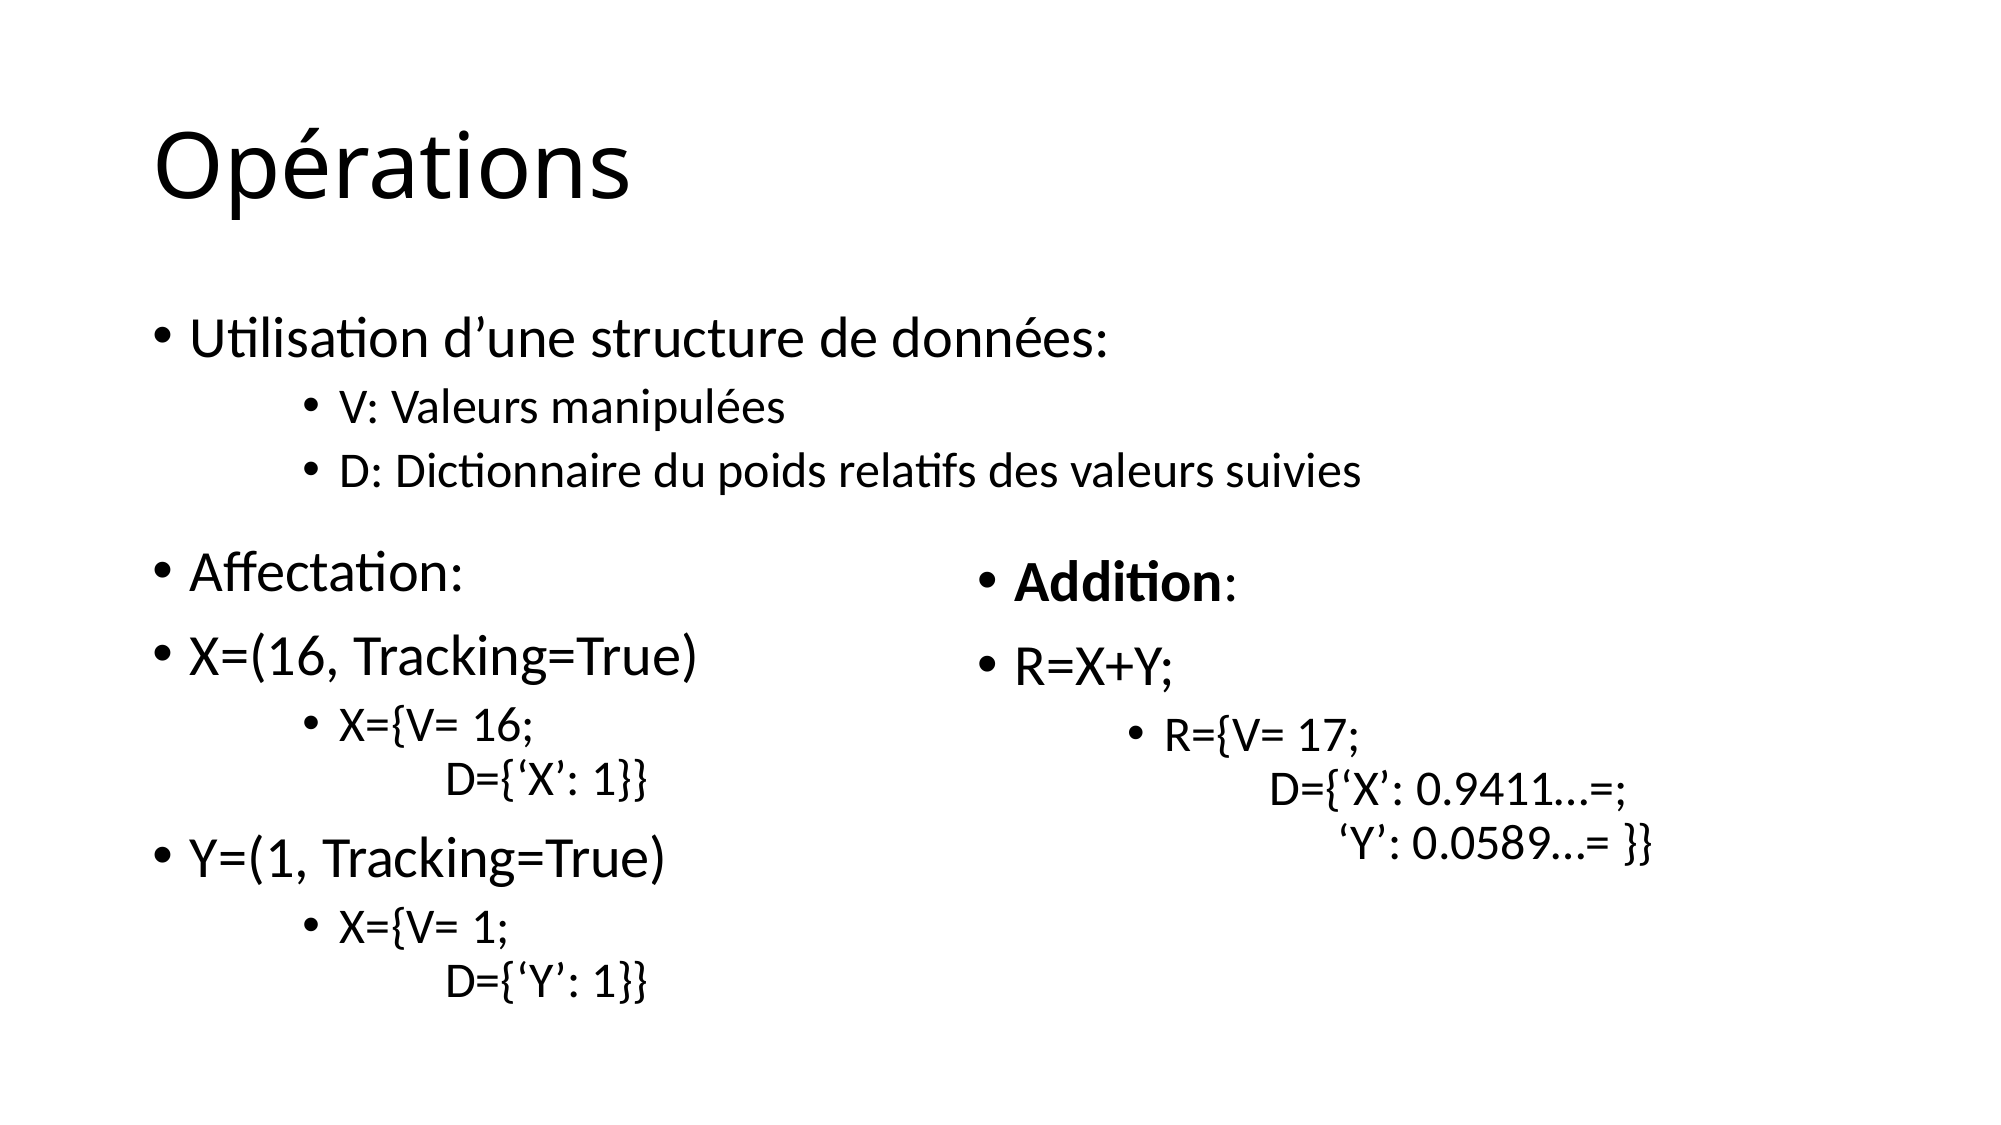

# Opérations
Utilisation d’une structure de données:
V: Valeurs manipulées
D: Dictionnaire du poids relatifs des valeurs suivies
Affectation:
X=(16, Tracking=True)
X={V= 16;
 D={‘X’: 1}}
Y=(1, Tracking=True)
X={V= 1;
 D={‘Y’: 1}}
Addition:
R=X+Y;
R={V= 17;
 D={‘X’: 0.9411…=;
 ‘Y’: 0.0589…= }}